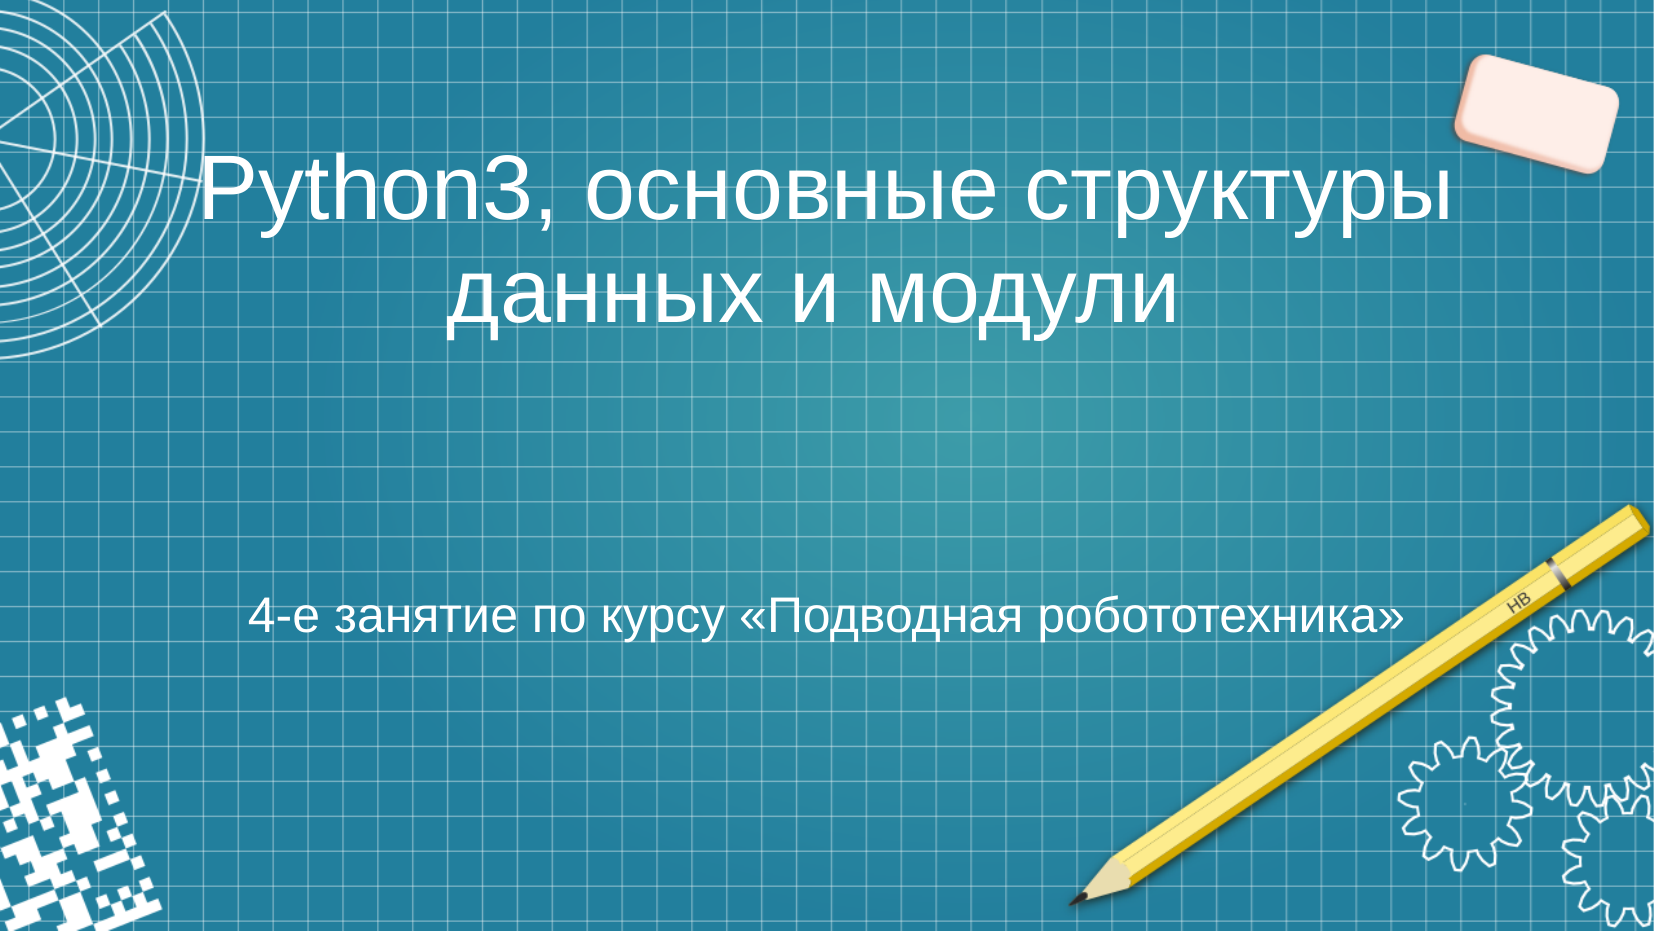

# Python3, основные структуры данных и модули
4-е занятие по курсу «Подводная робототехника»